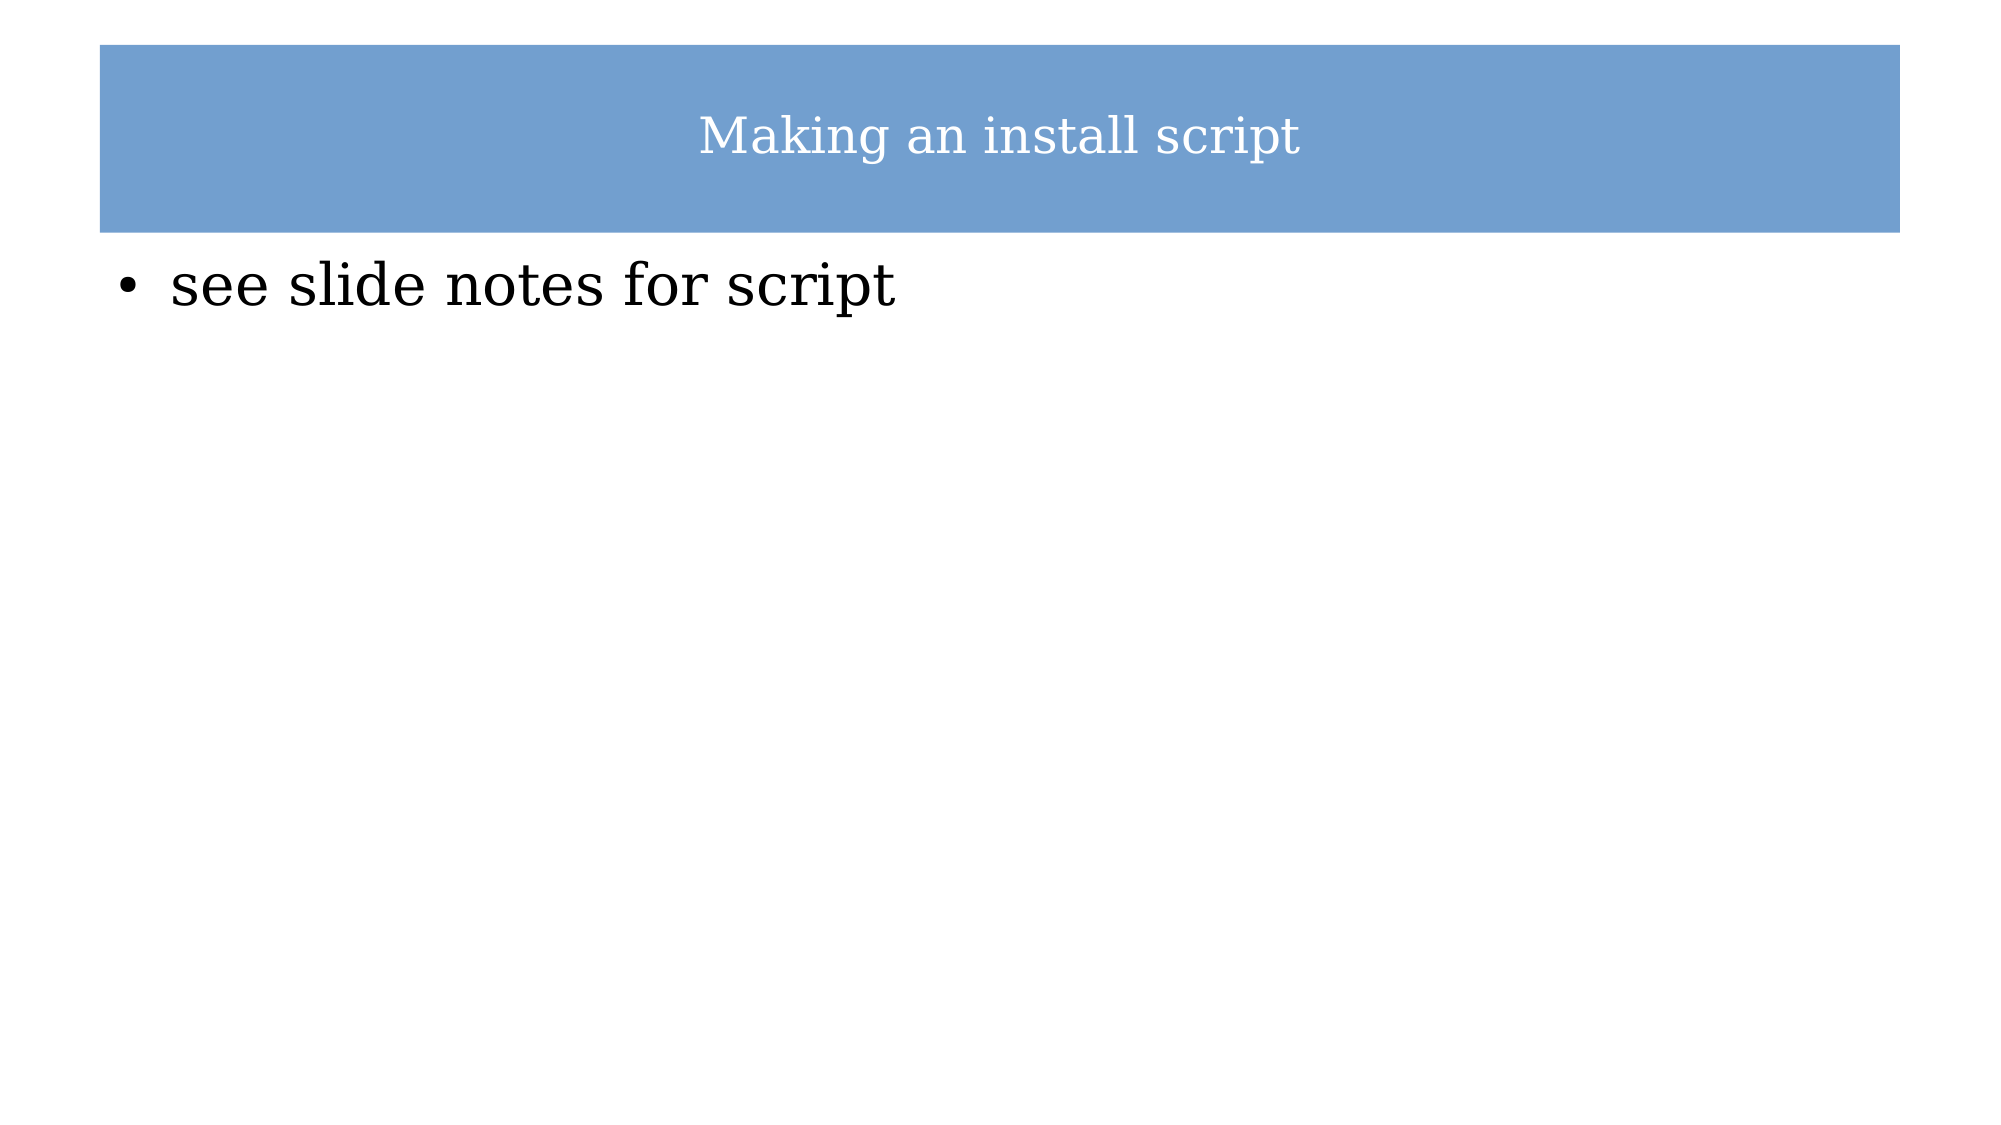

# Making an install script
see slide notes for script